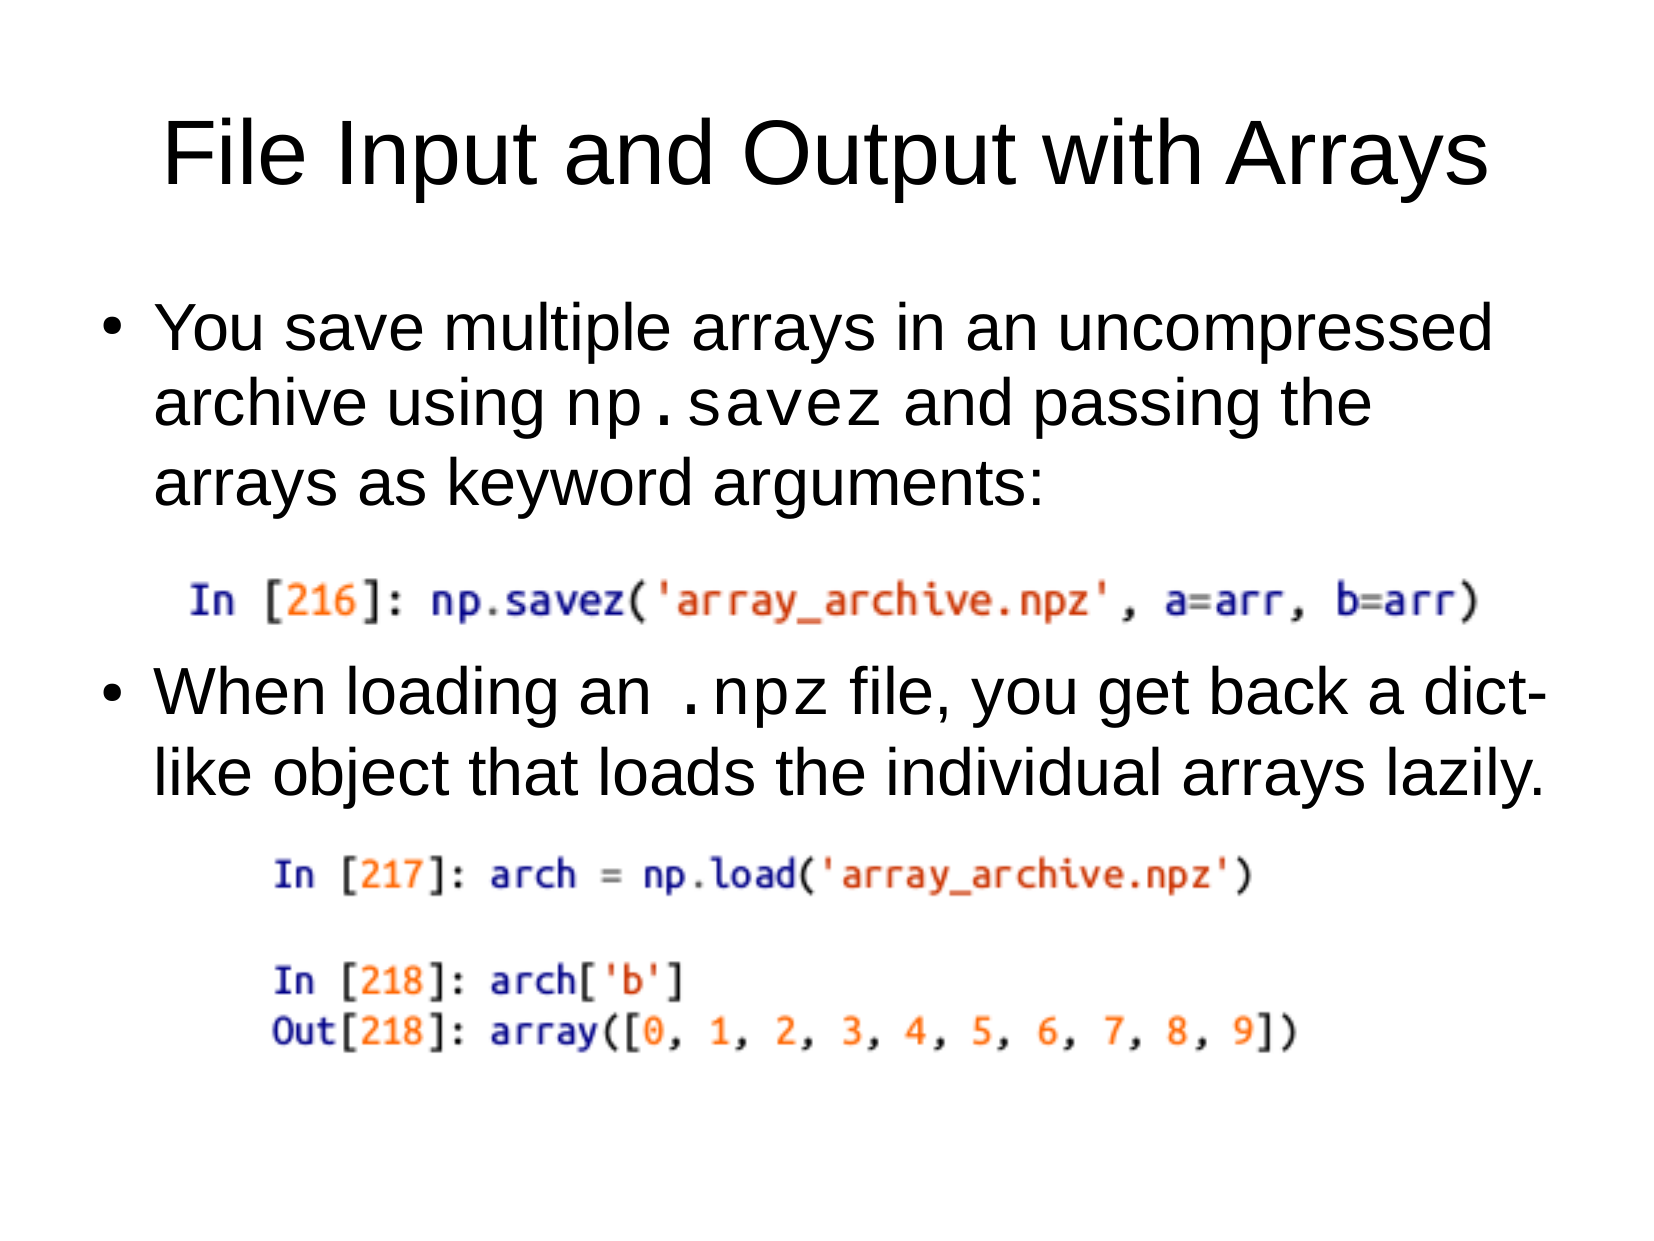

# File Input and Output with Arrays
You save multiple arrays in an uncompressed archive using np.savez and passing the arrays as keyword arguments:
When loading an .npz file, you get back a dict-like object that loads the individual arrays lazily.